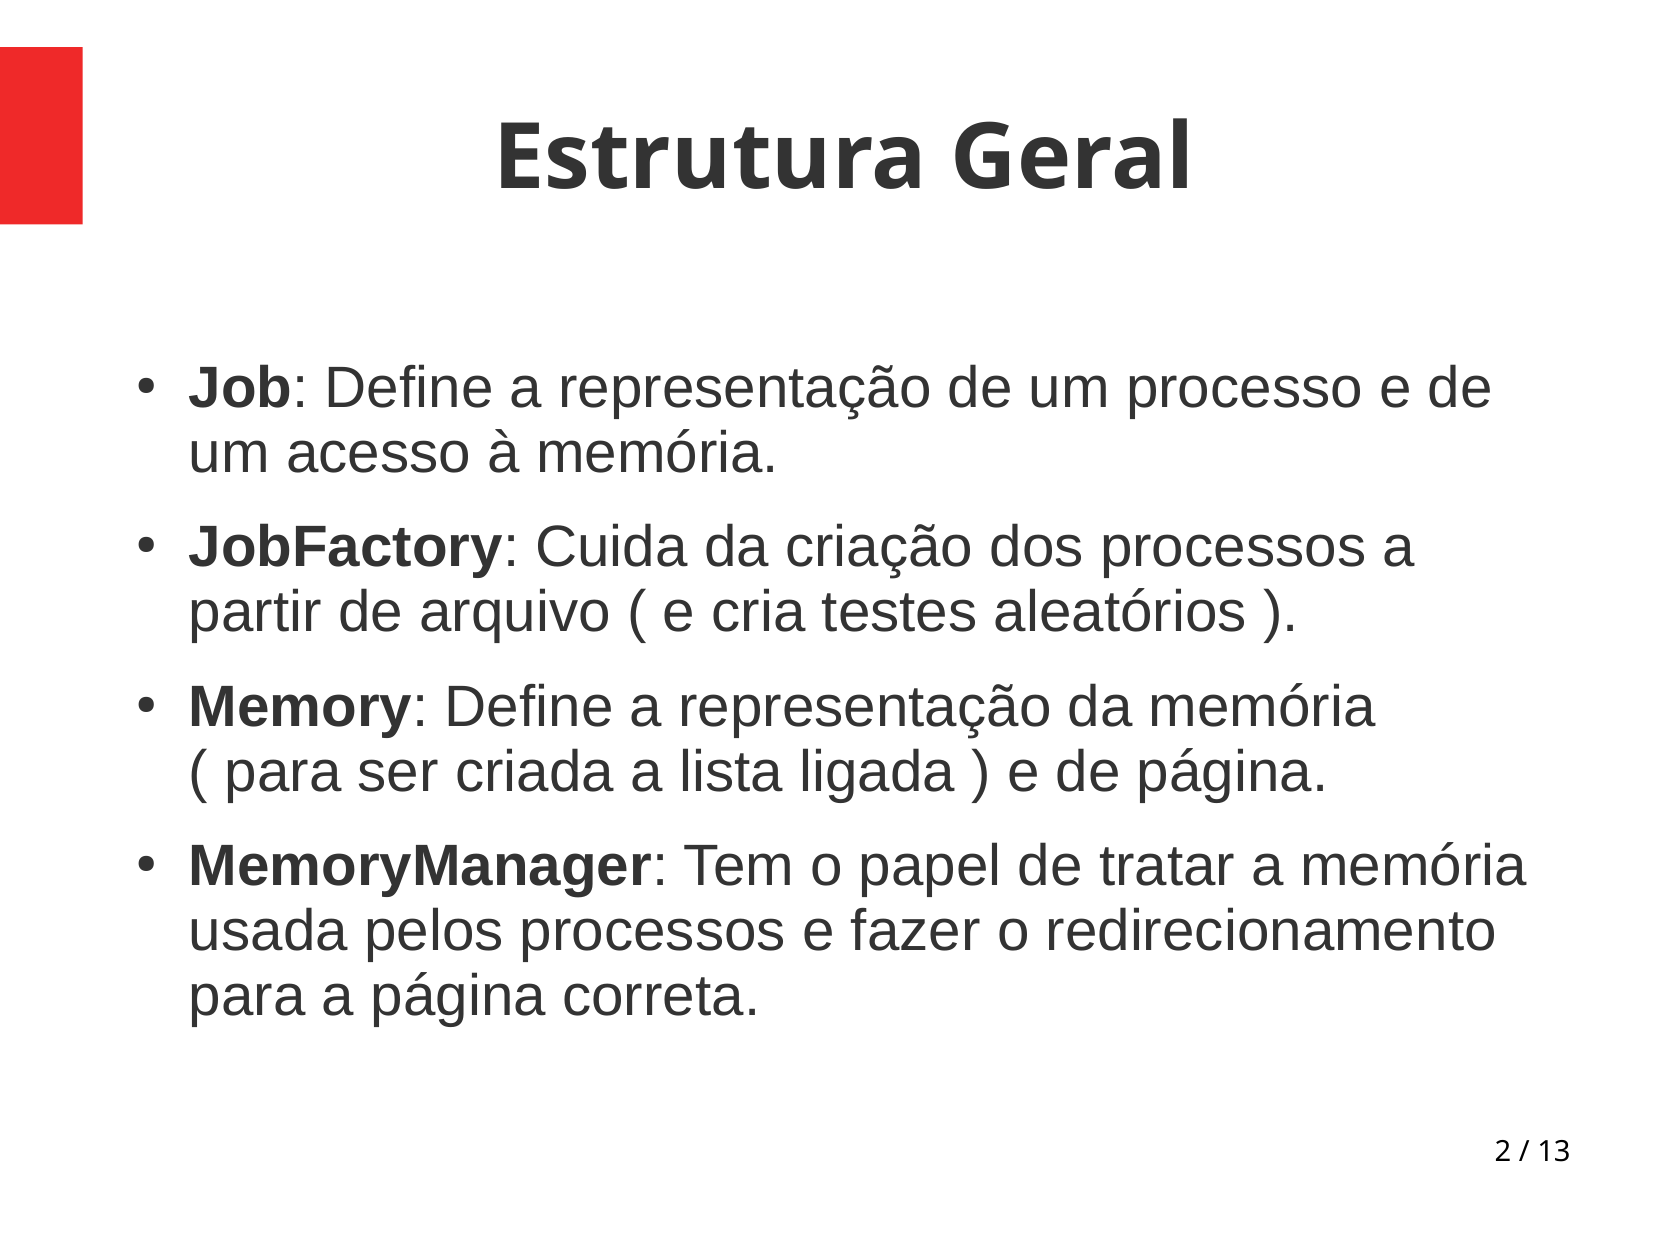

# Estrutura Geral
Job: Define a representação de um processo e de um acesso à memória.
JobFactory: Cuida da criação dos processos a partir de arquivo ( e cria testes aleatórios ).
Memory: Define a representação da memória ( para ser criada a lista ligada ) e de página.
MemoryManager: Tem o papel de tratar a memória usada pelos processos e fazer o redirecionamento para a página correta.
2